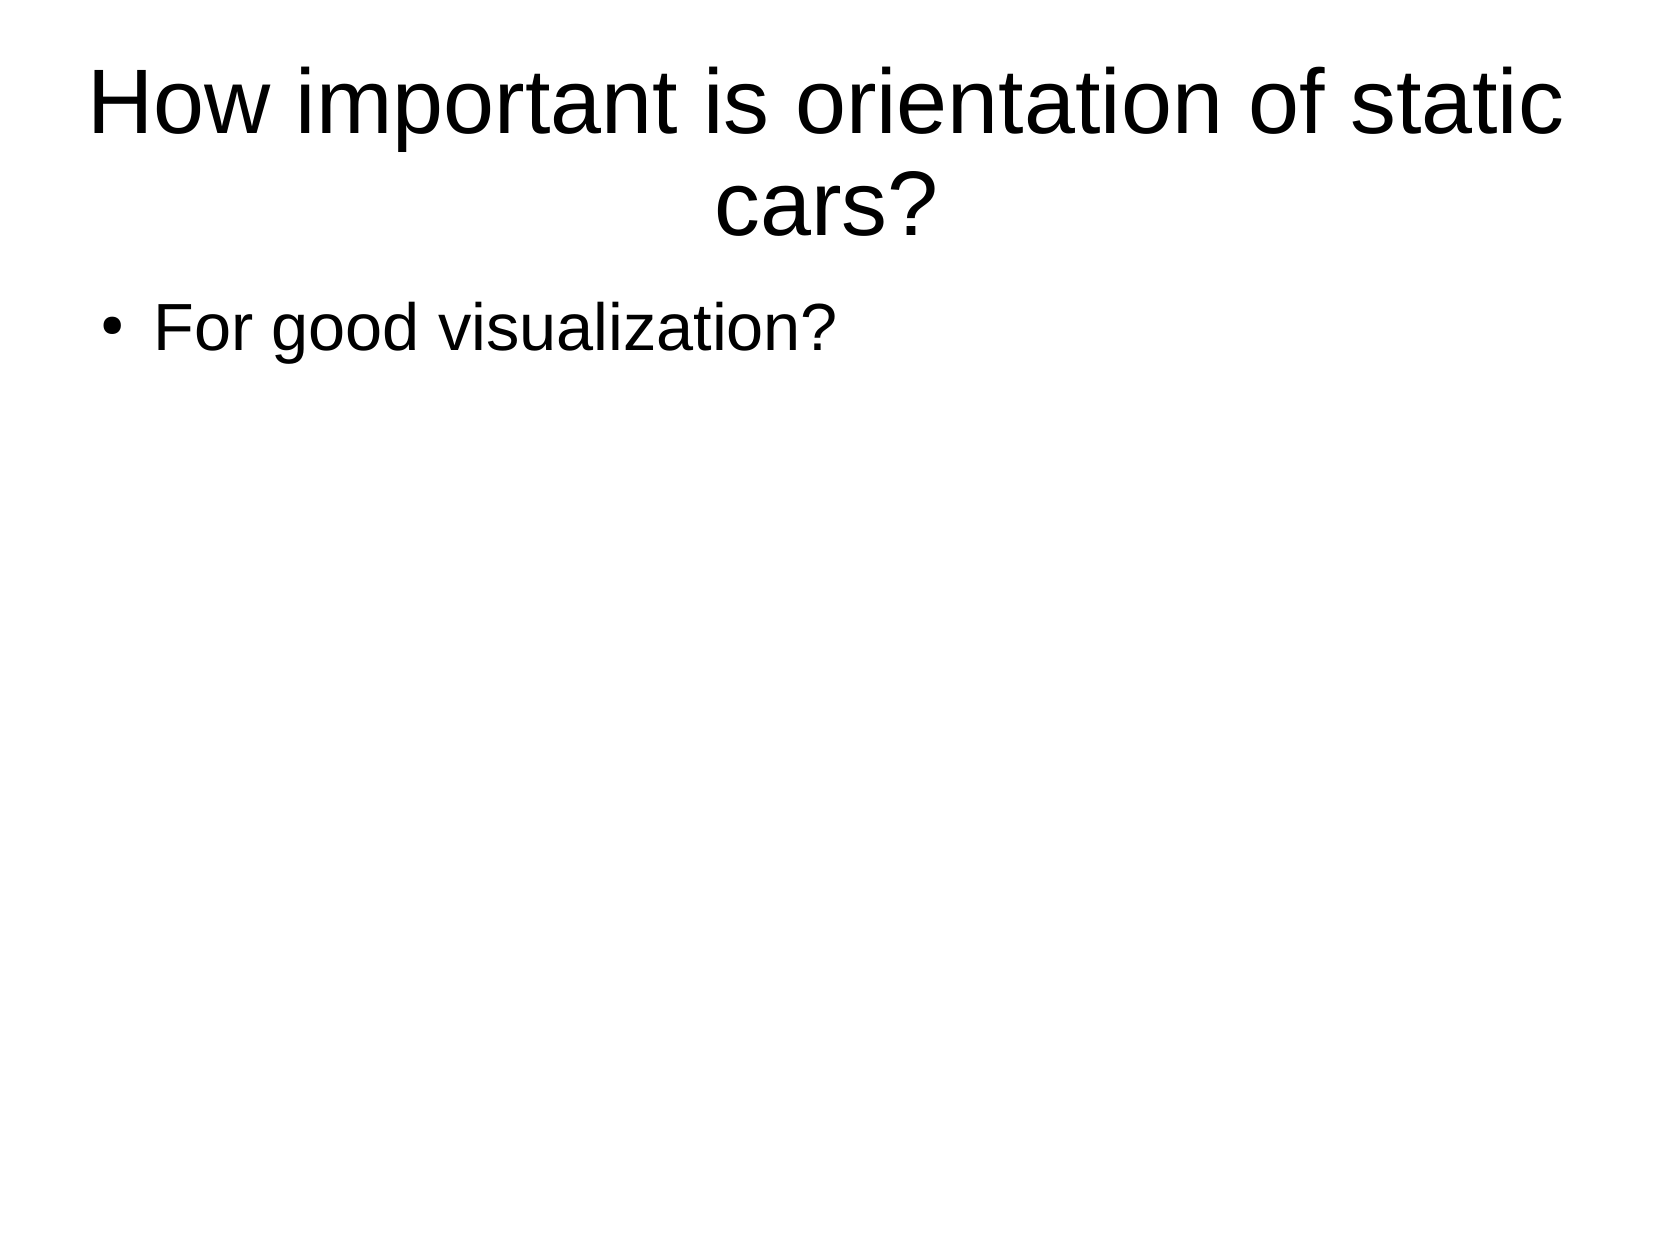

# How important is orientation of static cars?
For good visualization?